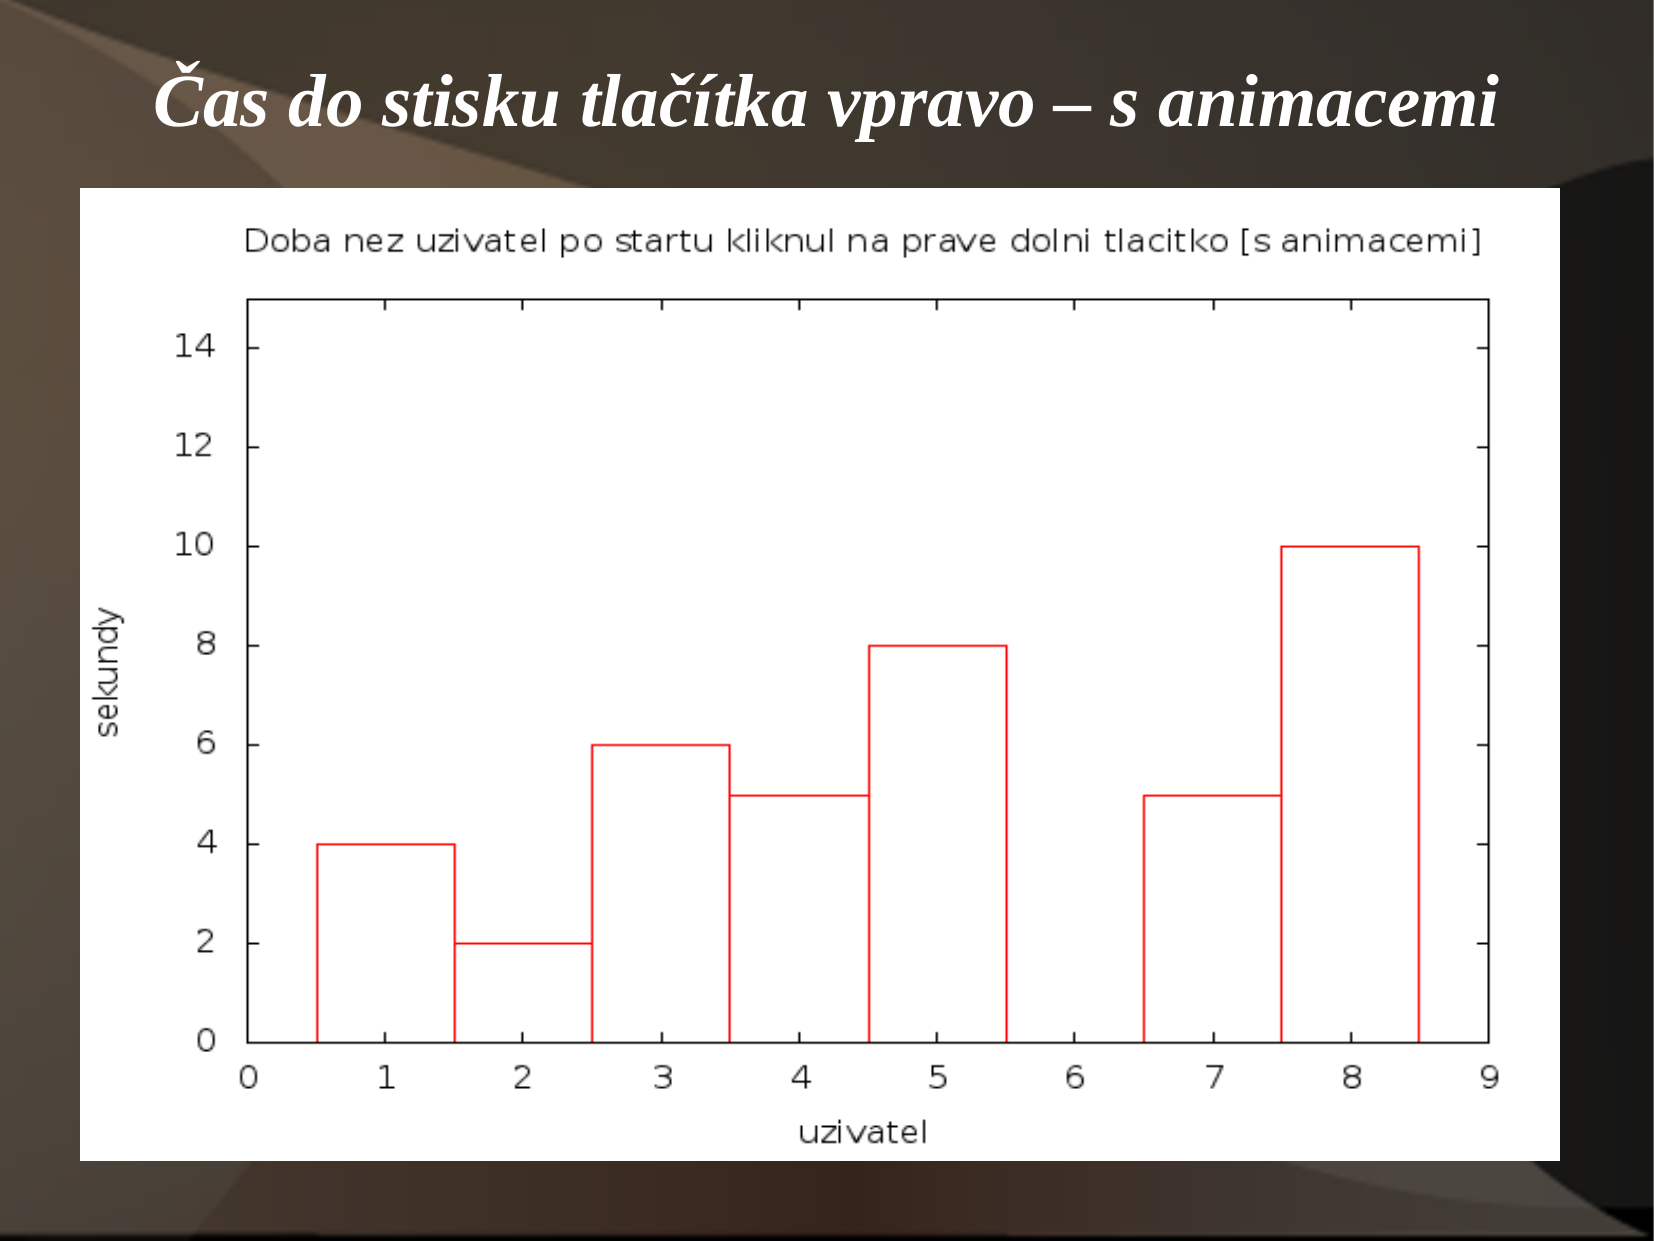

# Čas do stisku tlačítka vpravo – s animacemi